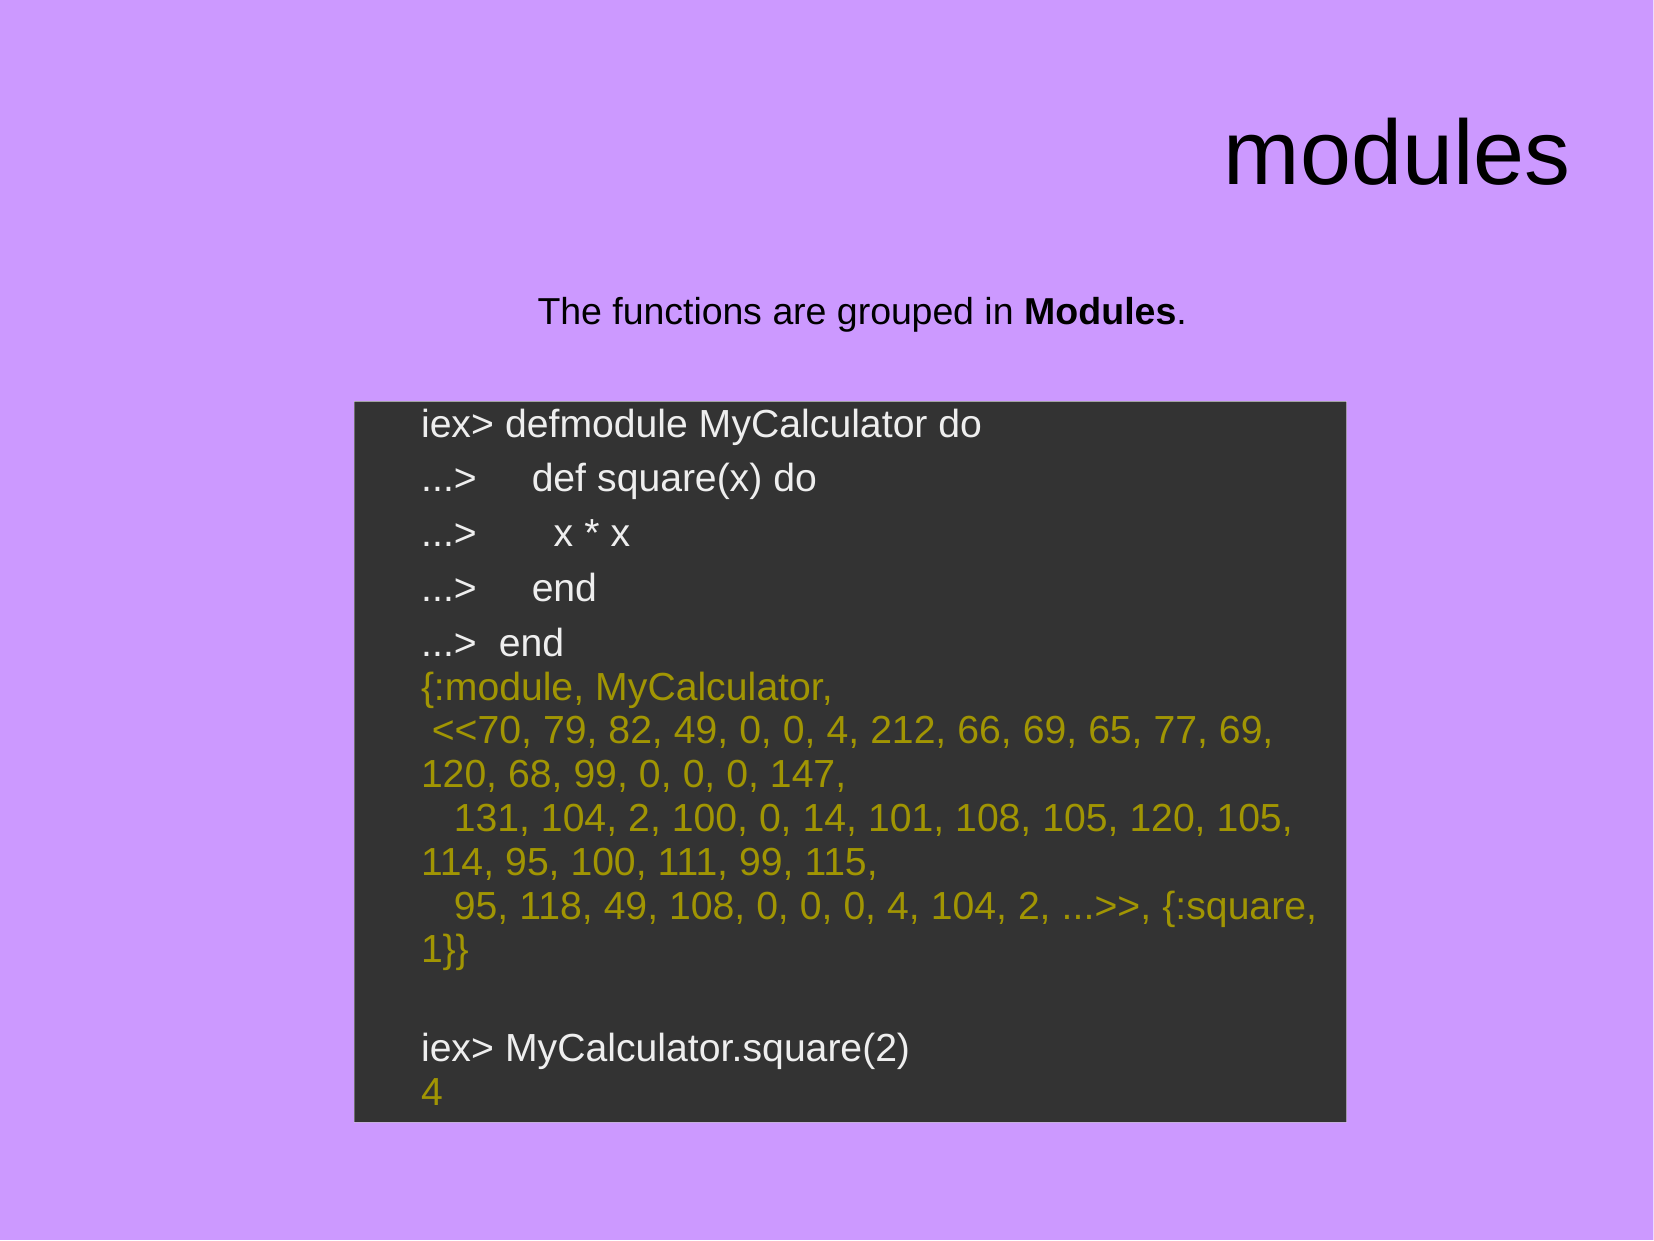

# modules
The functions are grouped in Modules.
iex> defmodule MyCalculator do
...> def square(x) do
...> x * x
...> end
...> end
{:module, MyCalculator,
 <<70, 79, 82, 49, 0, 0, 4, 212, 66, 69, 65, 77, 69, 120, 68, 99, 0, 0, 0, 147,
 131, 104, 2, 100, 0, 14, 101, 108, 105, 120, 105, 114, 95, 100, 111, 99, 115,
 95, 118, 49, 108, 0, 0, 0, 4, 104, 2, ...>>, {:square, 1}}
iex> MyCalculator.square(2)
4